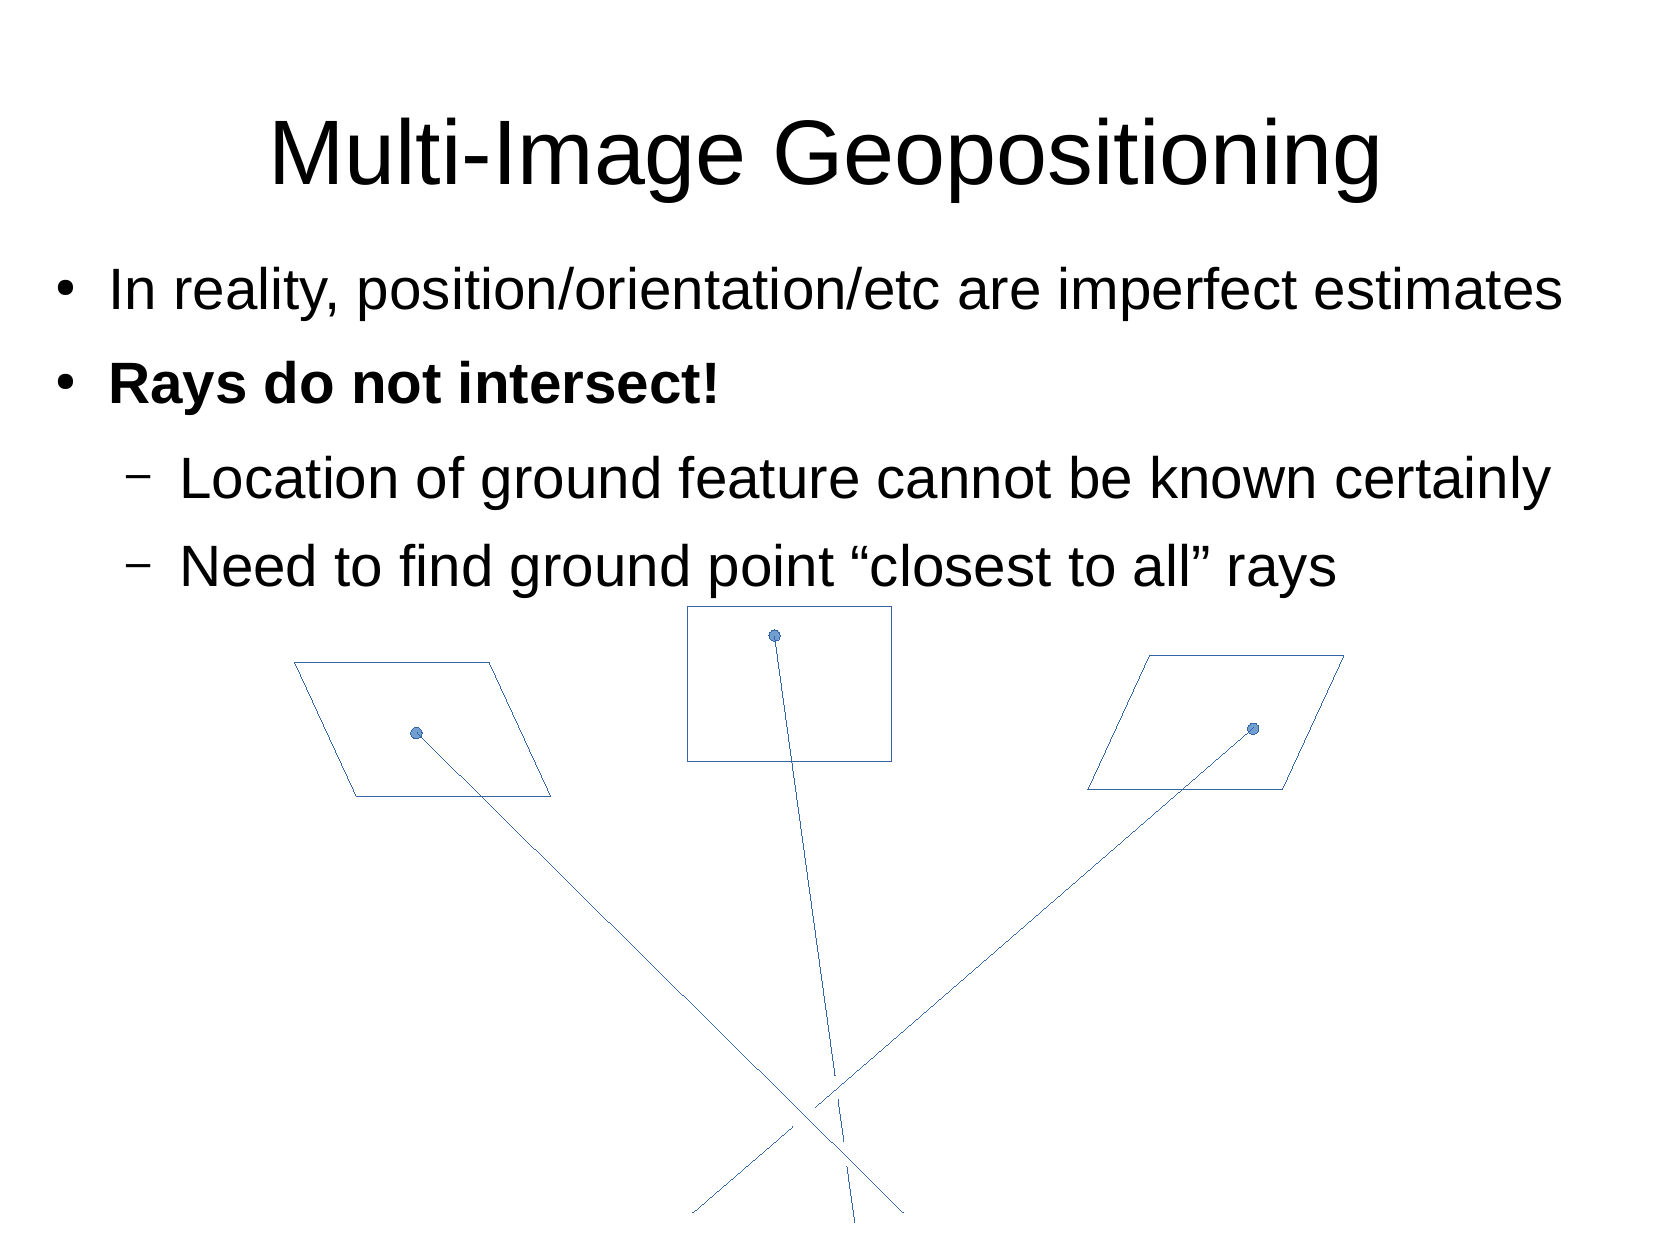

# Multi-Image Geopositioning
In reality, position/orientation/etc are imperfect estimates
Rays do not intersect!
Location of ground feature cannot be known certainly
Need to find ground point “closest to all” rays